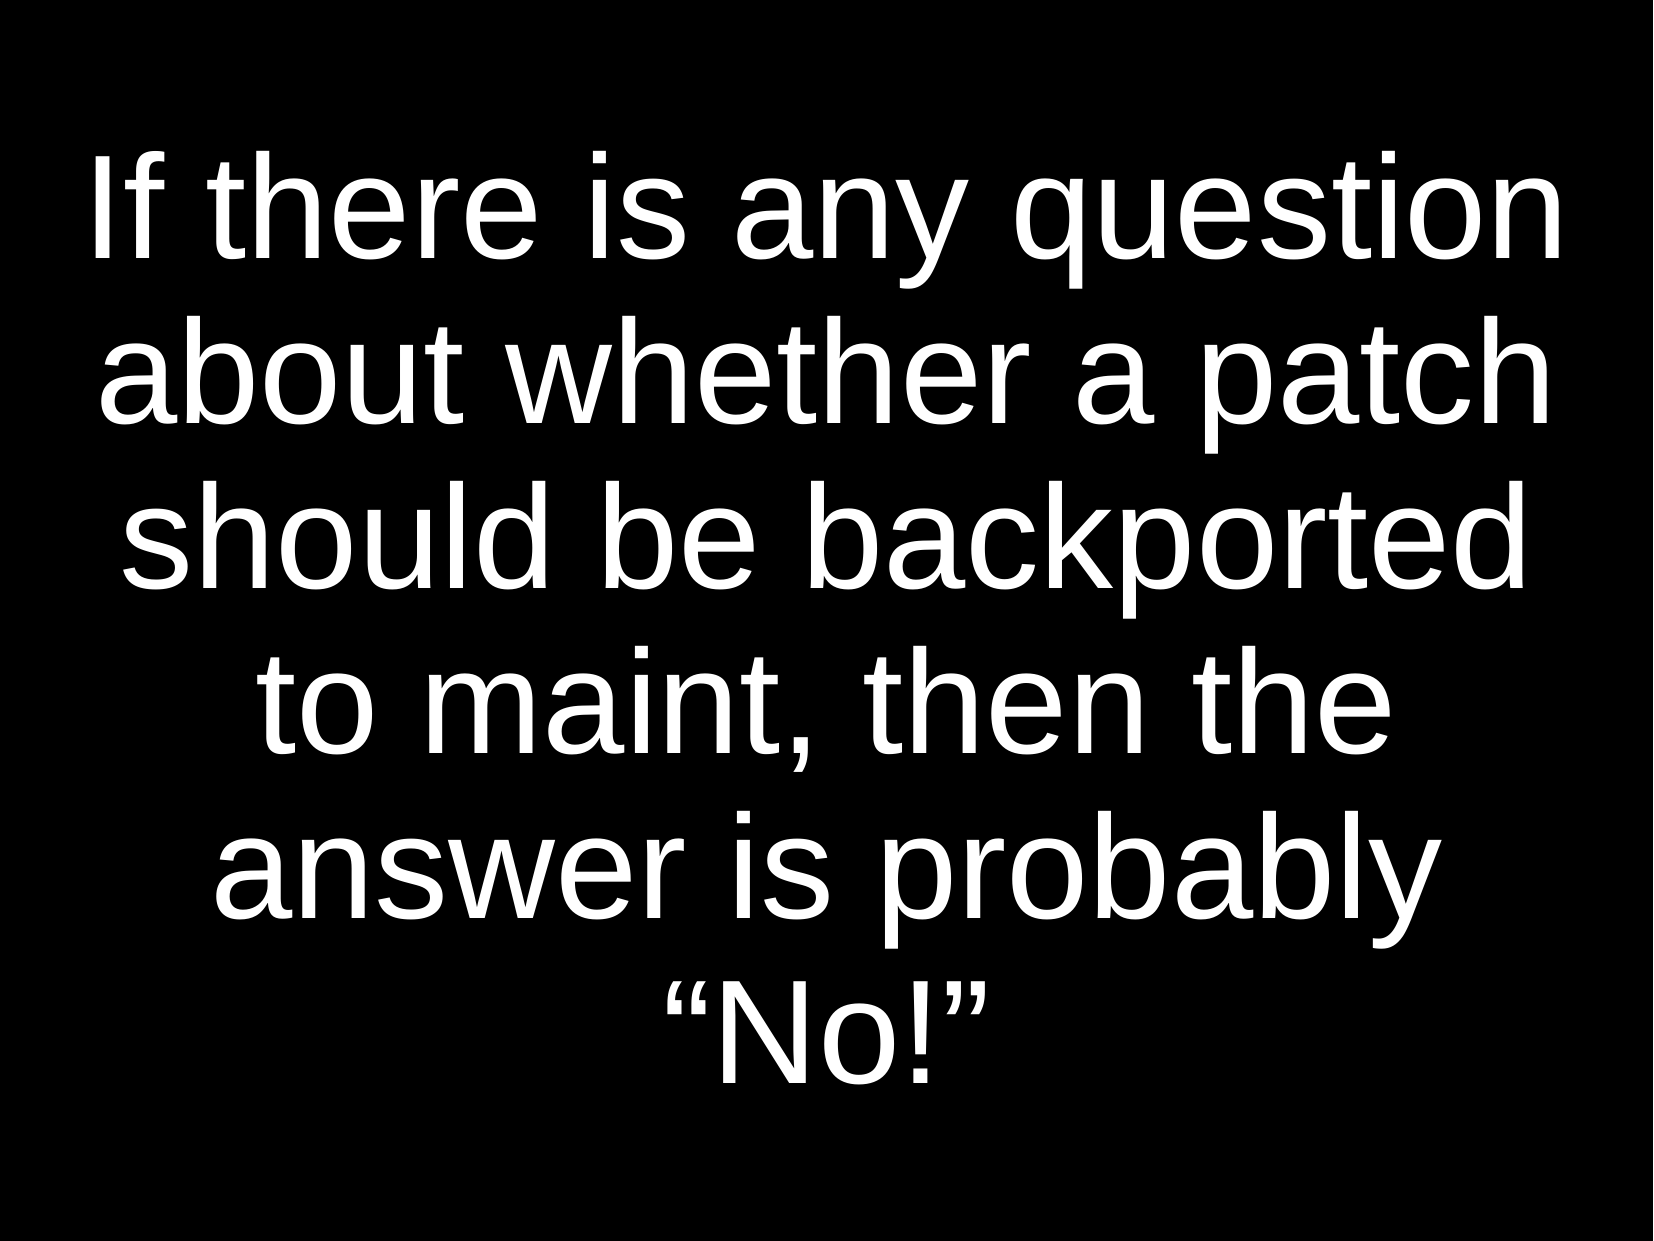

# If there is any question about whether a patch should be backported to maint, then the answer is probably “No!”